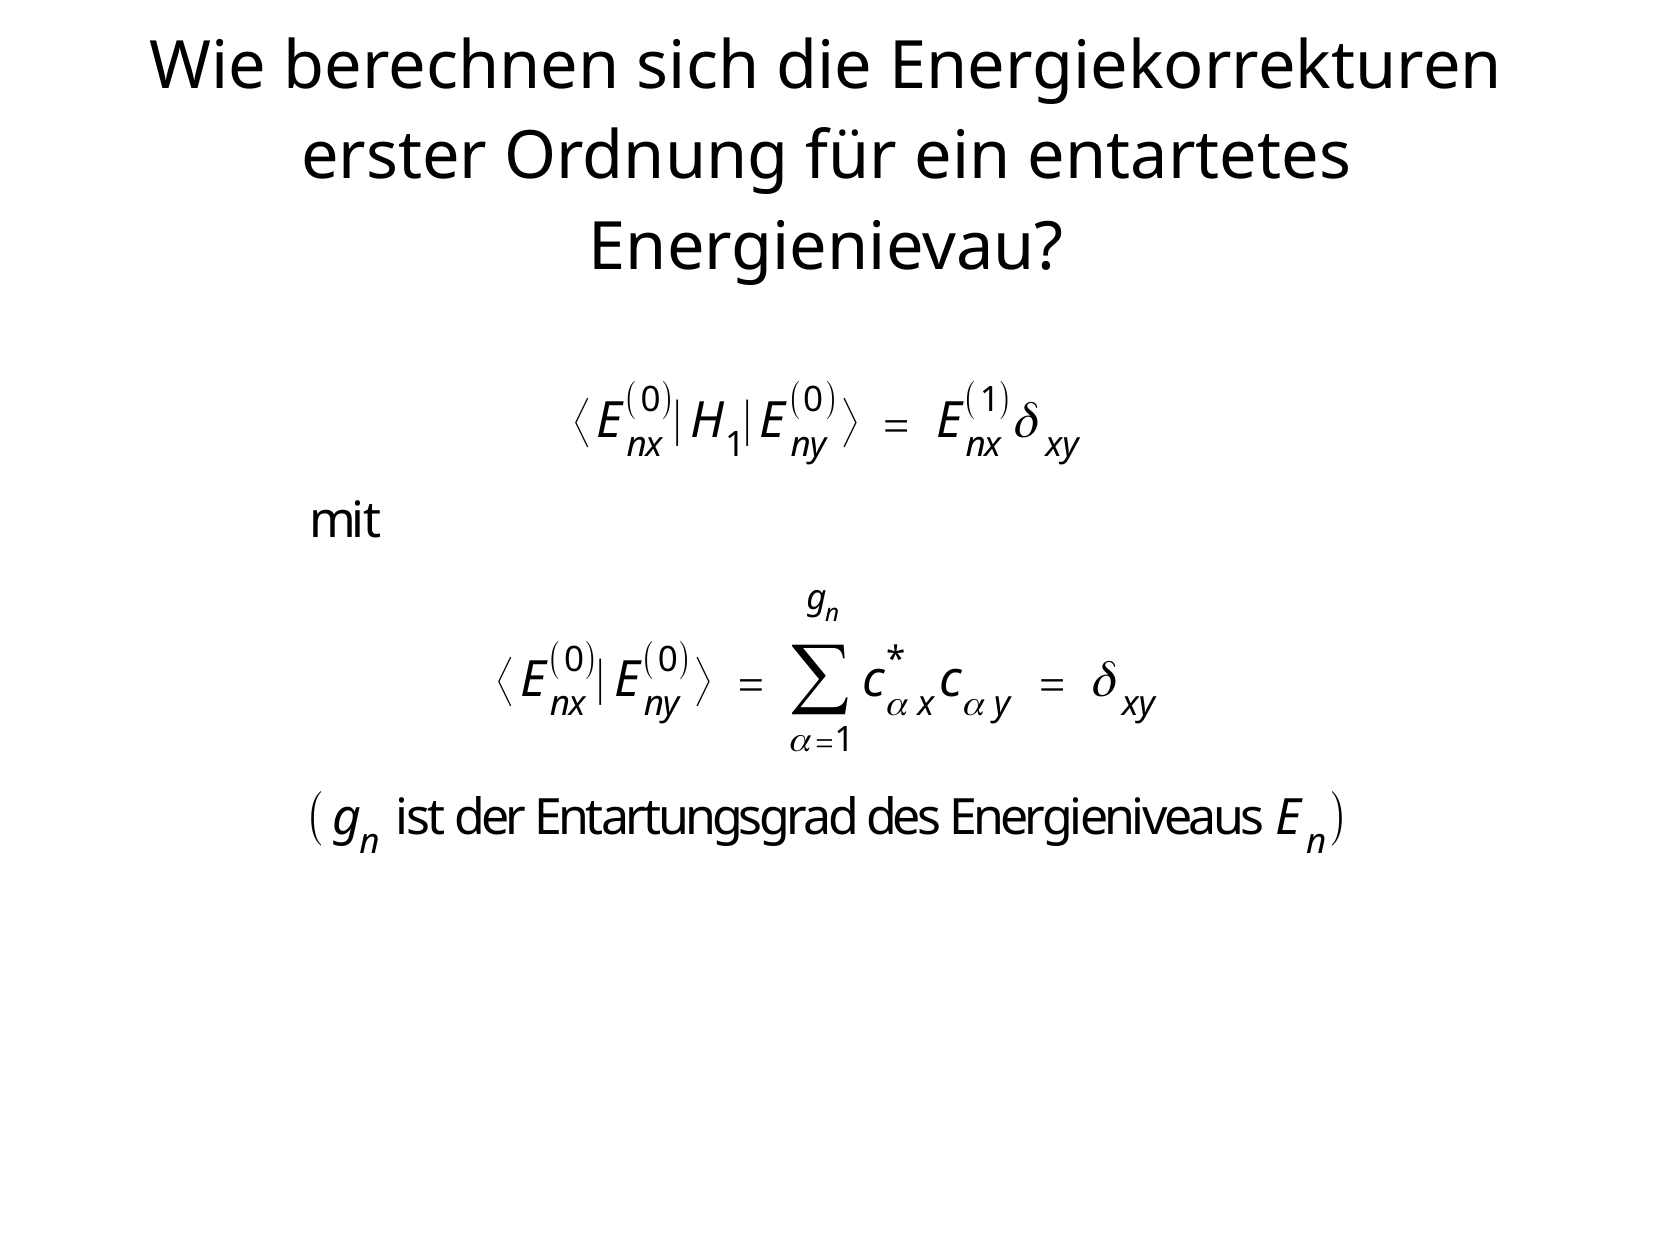

# Wie berechnen sich die Energiekorrekturen erster Ordnung für ein entartetes Energienievau?